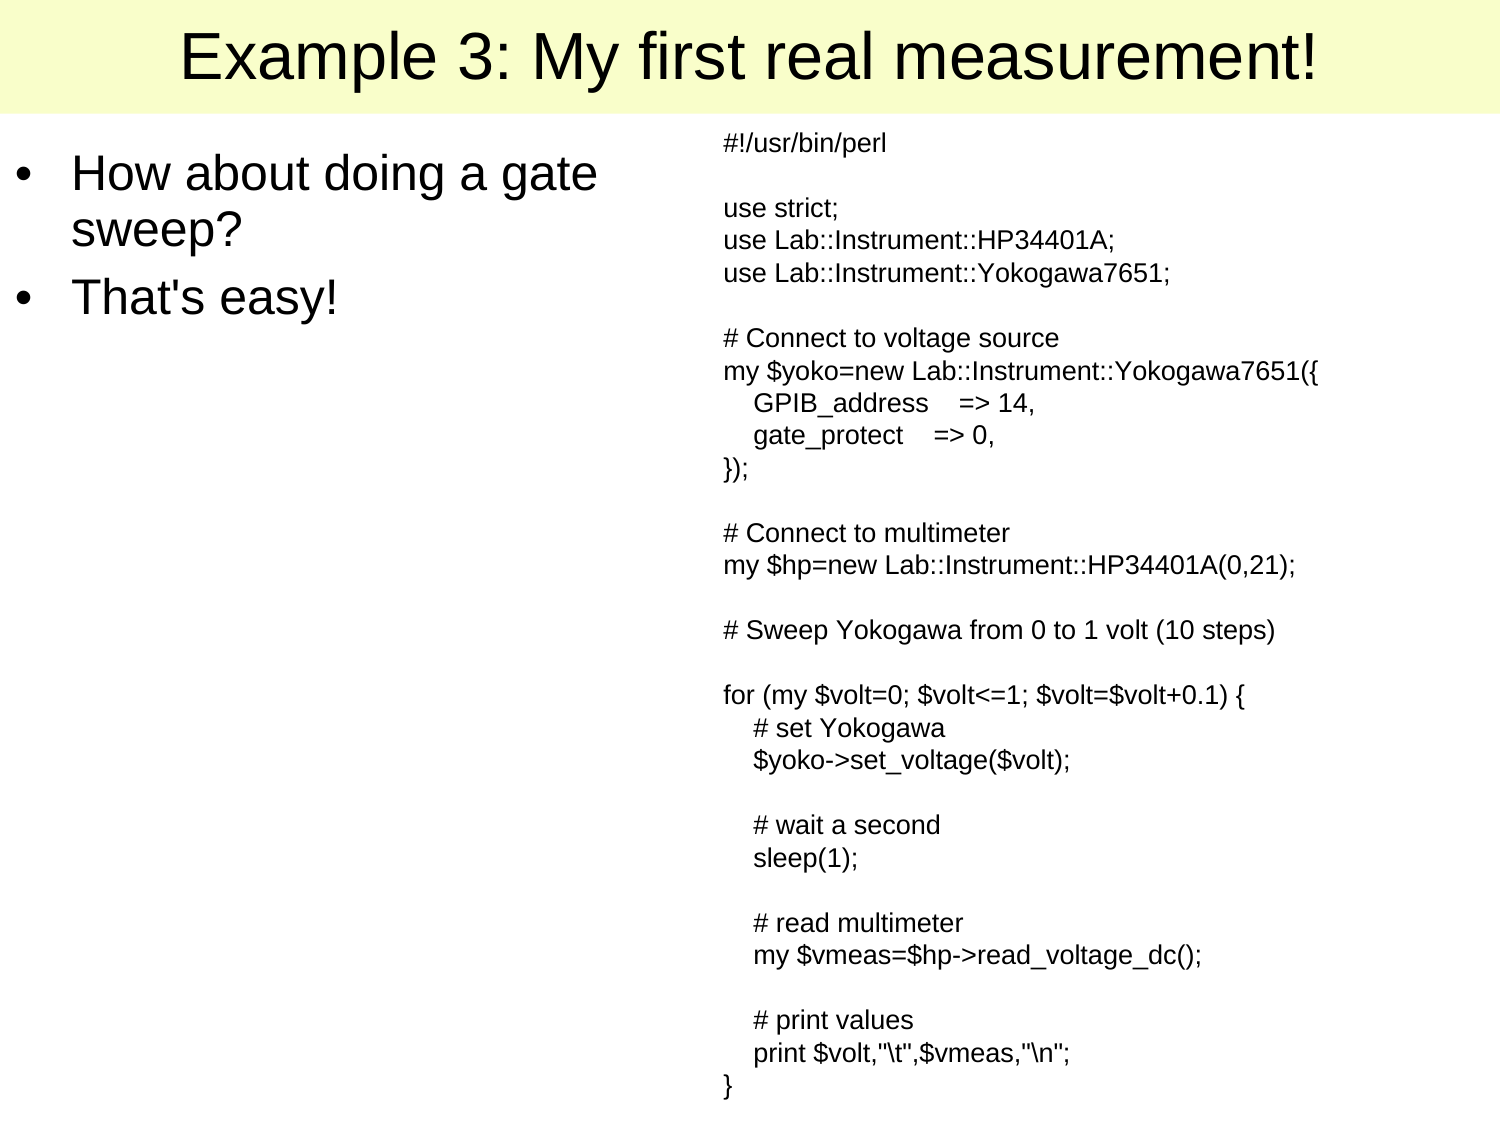

# Example 3: My first real measurement!
#!/usr/bin/perl
use strict;
use Lab::Instrument::HP34401A;
use Lab::Instrument::Yokogawa7651;
# Connect to voltage source
my $yoko=new Lab::Instrument::Yokogawa7651({
 GPIB_address => 14,
 gate_protect => 0,
});
# Connect to multimeter
my $hp=new Lab::Instrument::HP34401A(0,21);
# Sweep Yokogawa from 0 to 1 volt (10 steps)
for (my $volt=0; $volt<=1; $volt=$volt+0.1) {
 # set Yokogawa
 $yoko->set_voltage($volt);
 # wait a second
 sleep(1);
 # read multimeter
 my $vmeas=$hp->read_voltage_dc();
 # print values
 print $volt,"\t",$vmeas,"\n";
}
How about doing a gate sweep?
That's easy!